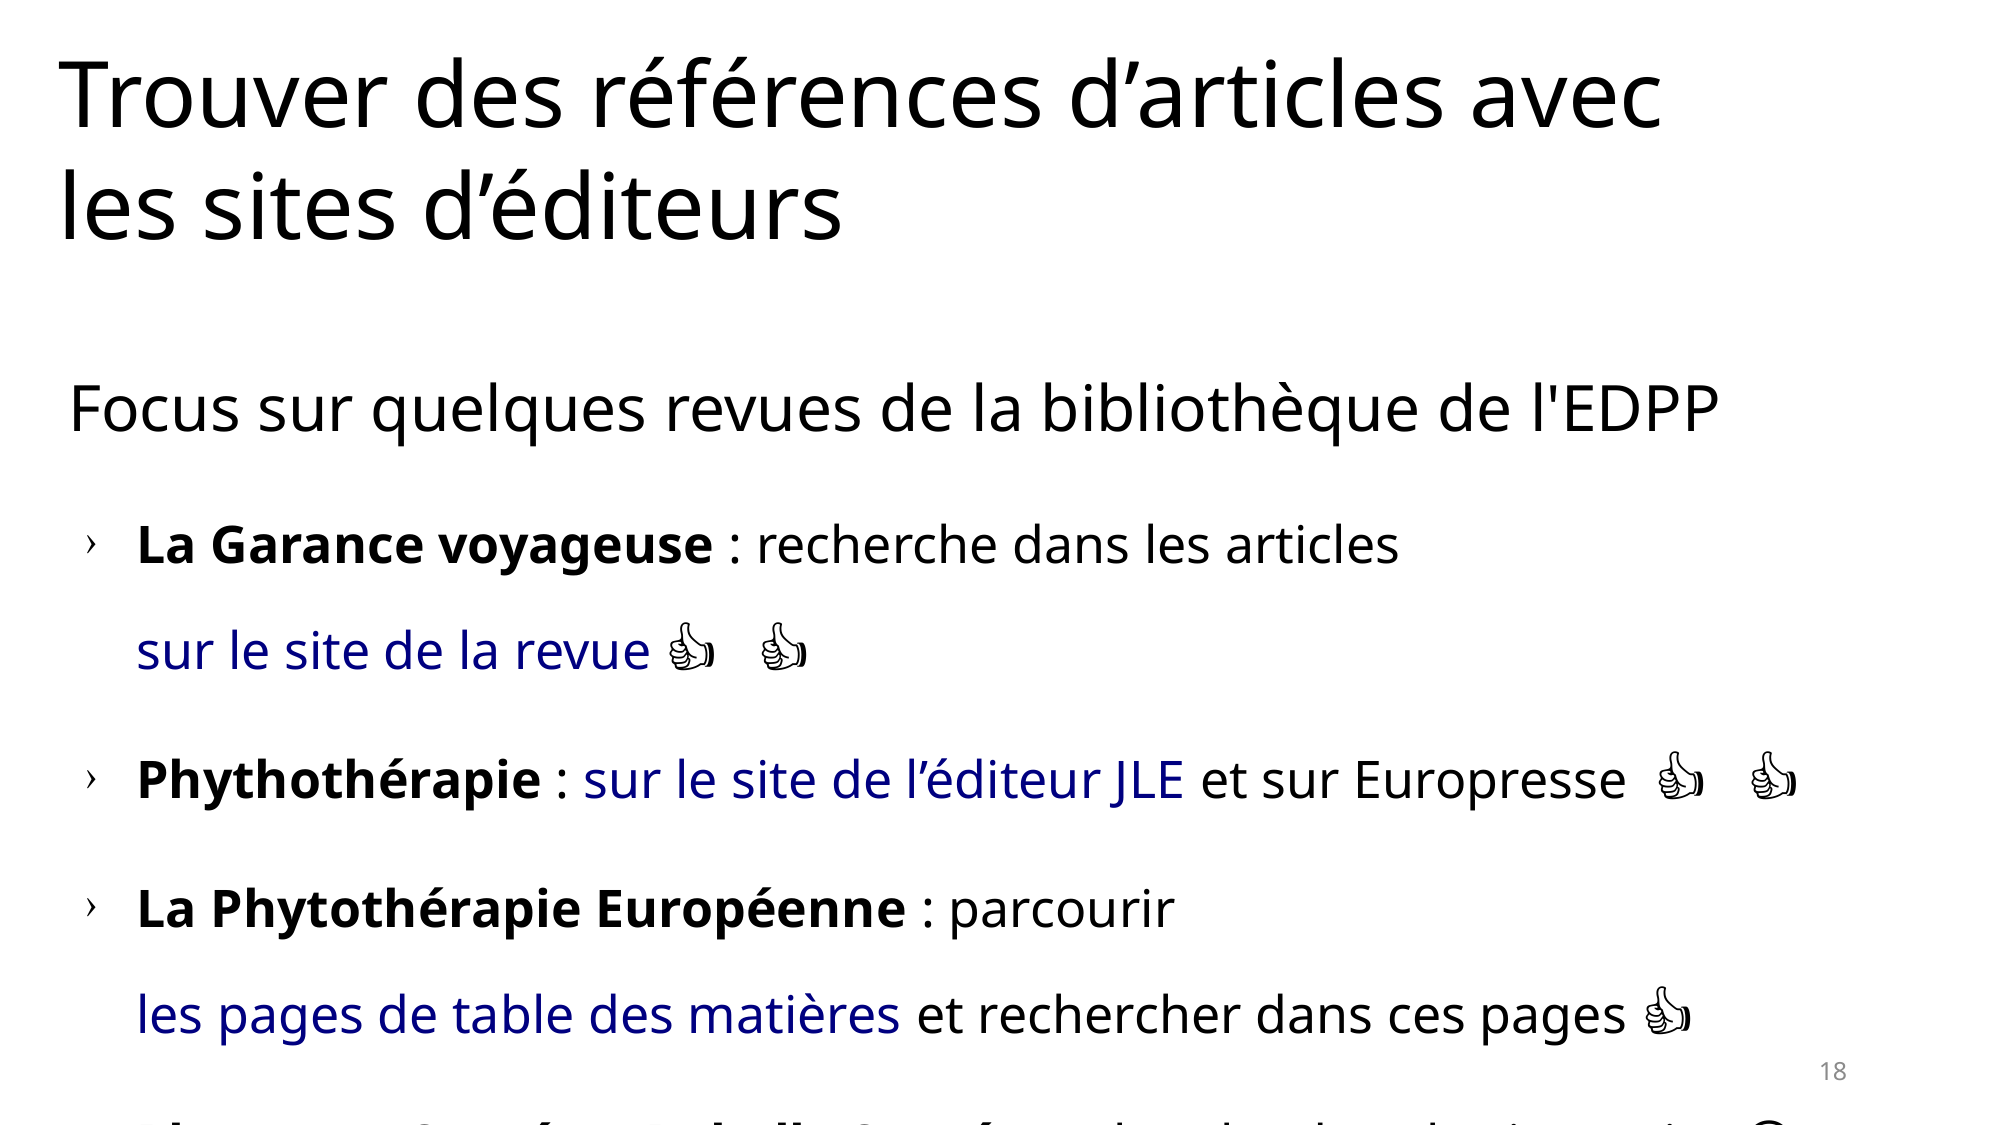

# Trouver des références d’articles avec les sites d’éditeurs
Focus sur quelques revues de la bibliothèque de l'EDPP
La Garance voyageuse : recherche dans les articles sur le site de la revue 👍 👍
Phythothérapie : sur le site de l’éditeur JLE et sur Europresse 👍 👍
La Phytothérapie Européenne : parcourir les pages de table des matières et rechercher dans ces pages 👍
Plantes et Santé et  Rebelle Santé : recherche dans le site entier 😓
18